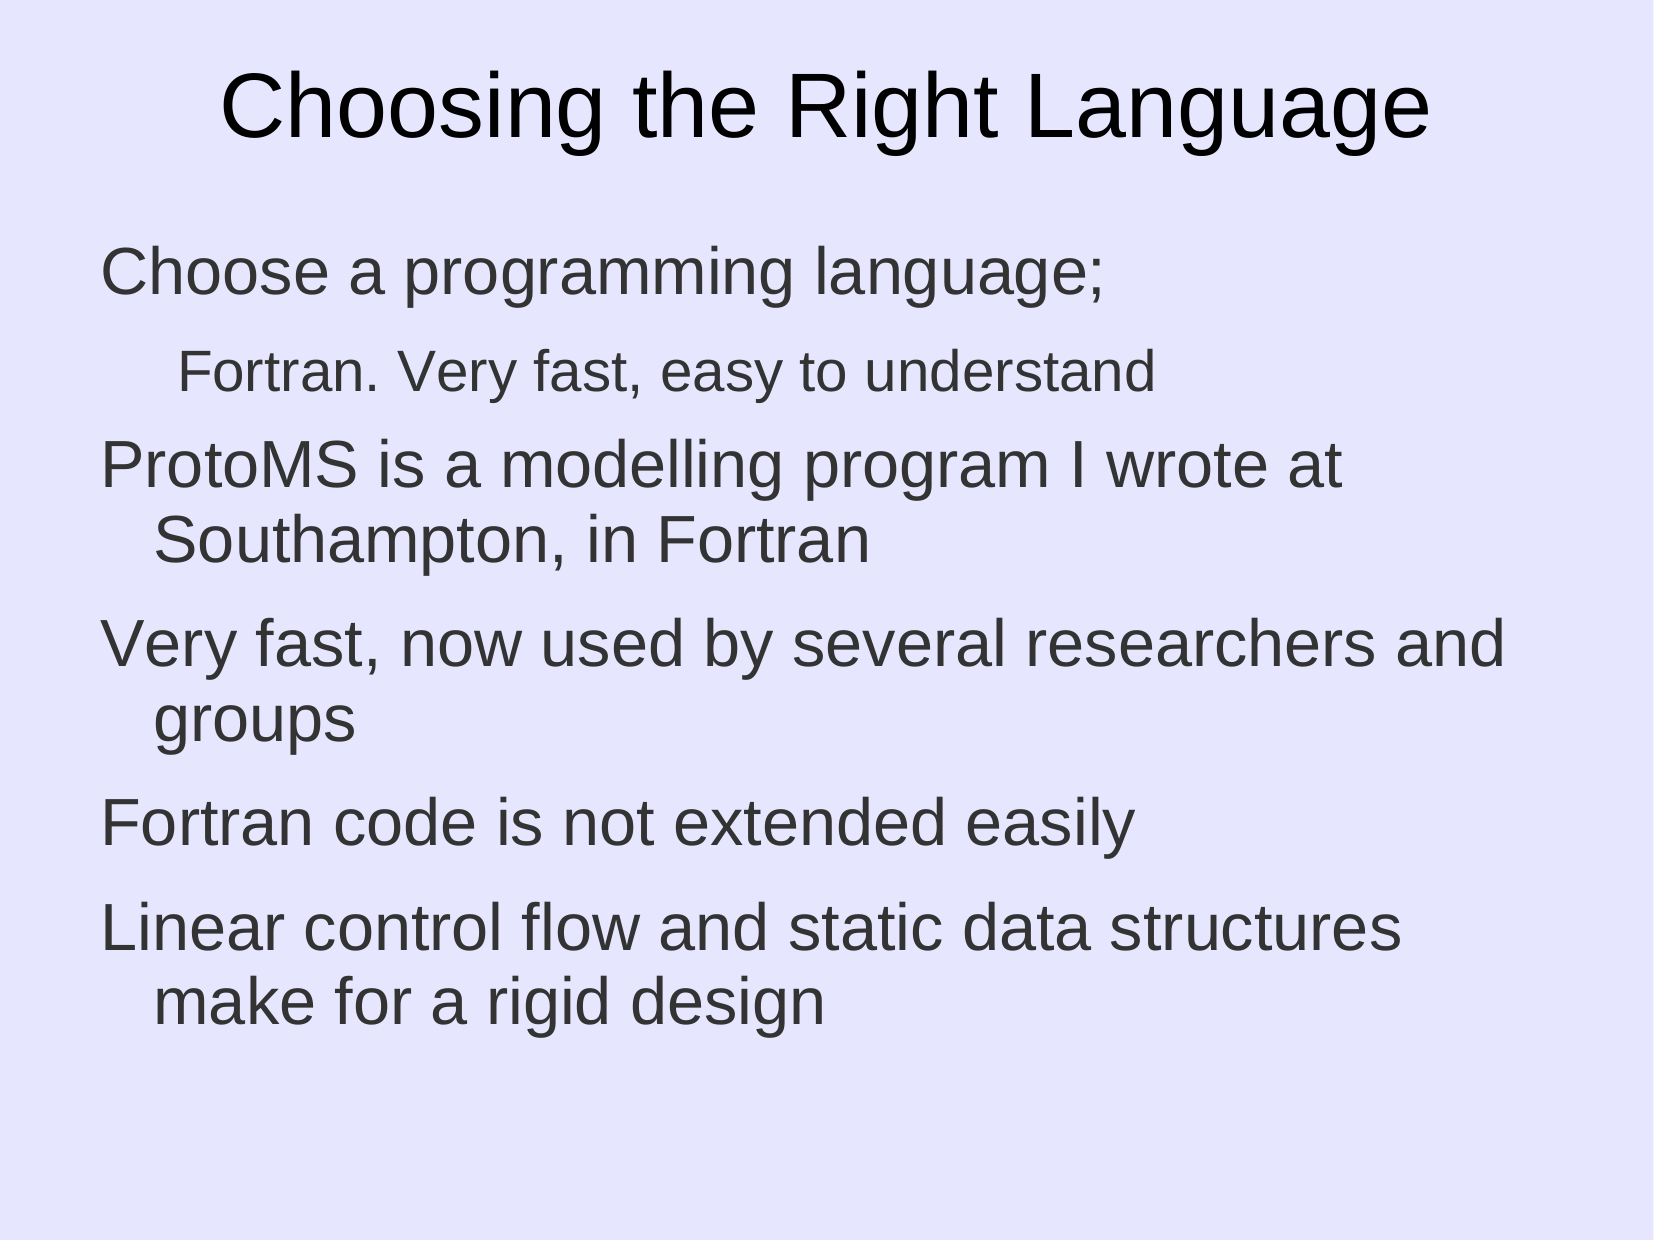

# Choosing the Right Language
Choose a programming language;
Fortran. Very fast, easy to understand
ProtoMS is a modelling program I wrote at Southampton, in Fortran
Very fast, now used by several researchers and groups
Fortran code is not extended easily
Linear control flow and static data structures make for a rigid design